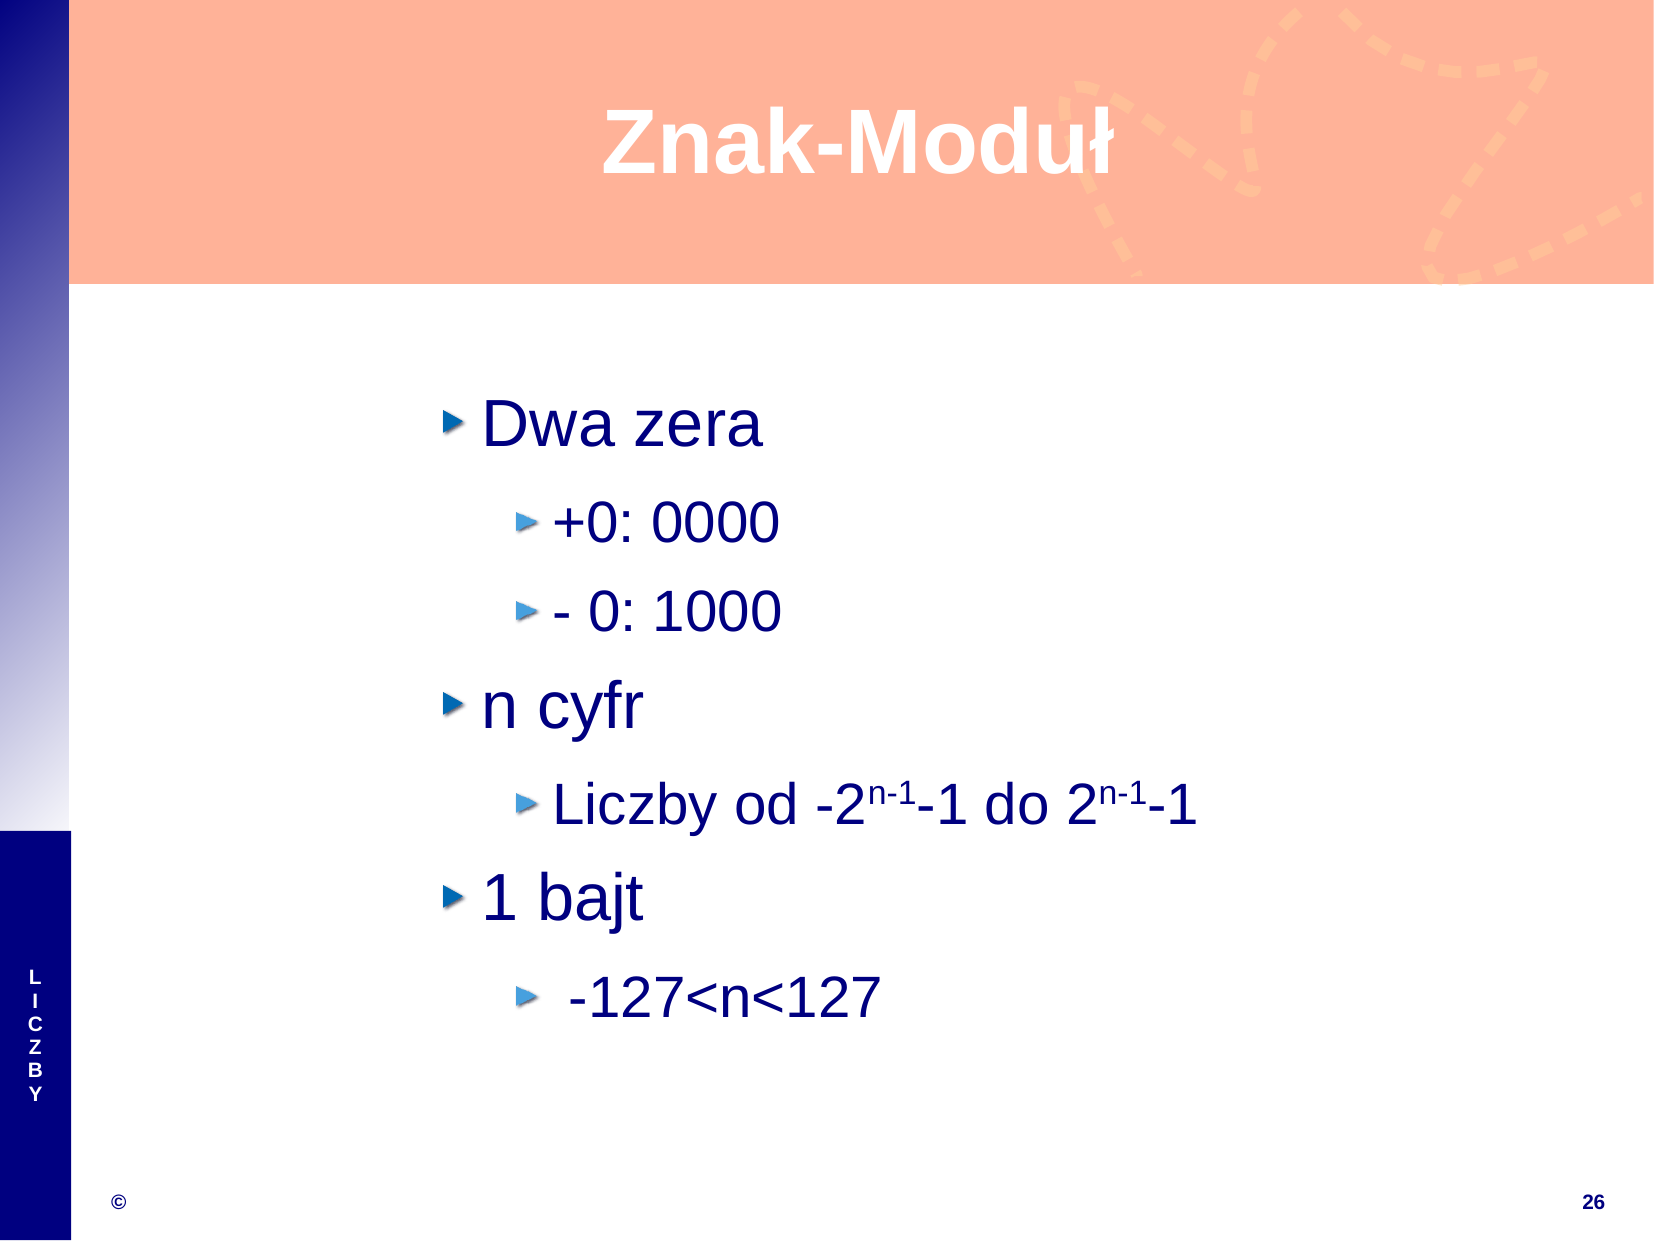

# Znak-Moduł
Dwa zera
+0: 0000
- 0: 1000
n cyfr
Liczby od -2n-1-1 do 2n-1-1
1 bajt
 -127<n<127
L
I
C
Z
B
Y